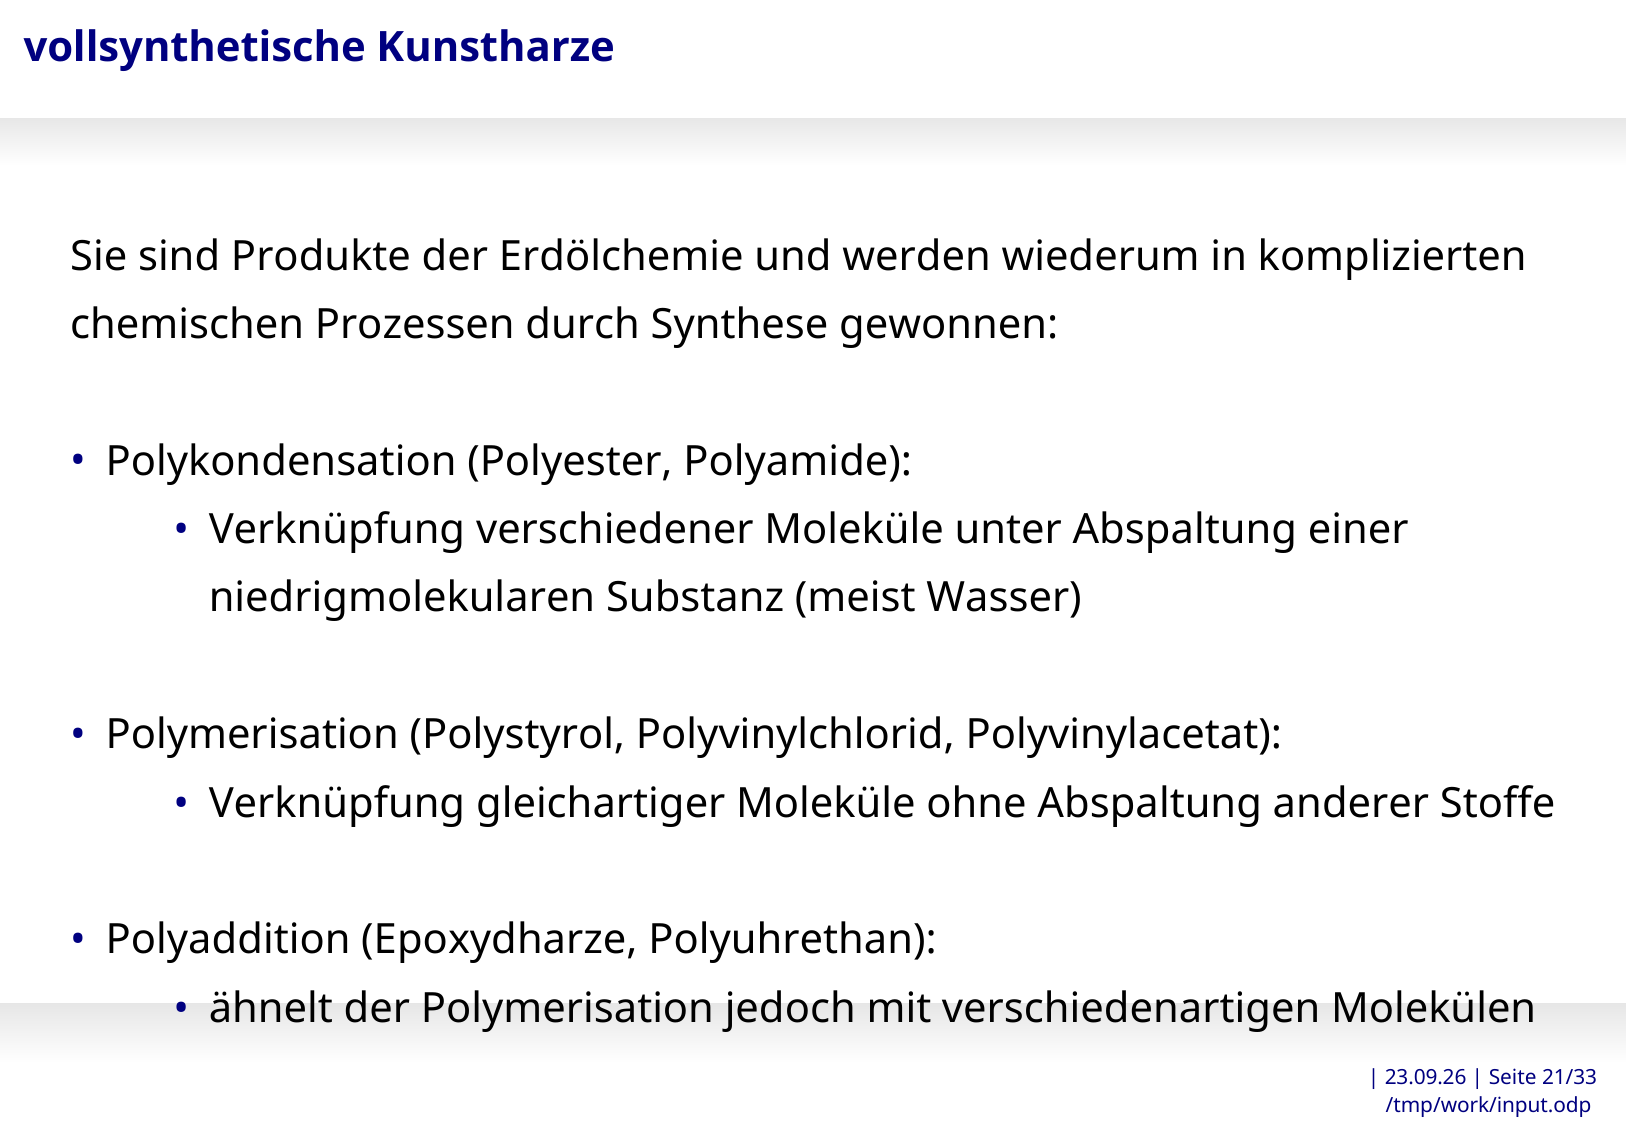

# vollsynthetische Kunstharze
Sie sind Produkte der Erdölchemie und werden wiederum in komplizierten chemischen Prozessen durch Synthese gewonnen:
Polykondensation (Polyester, Polyamide):
Verknüpfung verschiedener Moleküle unter Abspaltung einer niedrigmolekularen Substanz (meist Wasser)
Polymerisation (Polystyrol, Polyvinylchlorid, Polyvinylacetat):
Verknüpfung gleichartiger Moleküle ohne Abspaltung anderer Stoffe
Polyaddition (Epoxydharze, Polyuhrethan):
ähnelt der Polymerisation jedoch mit verschiedenartigen Molekülen